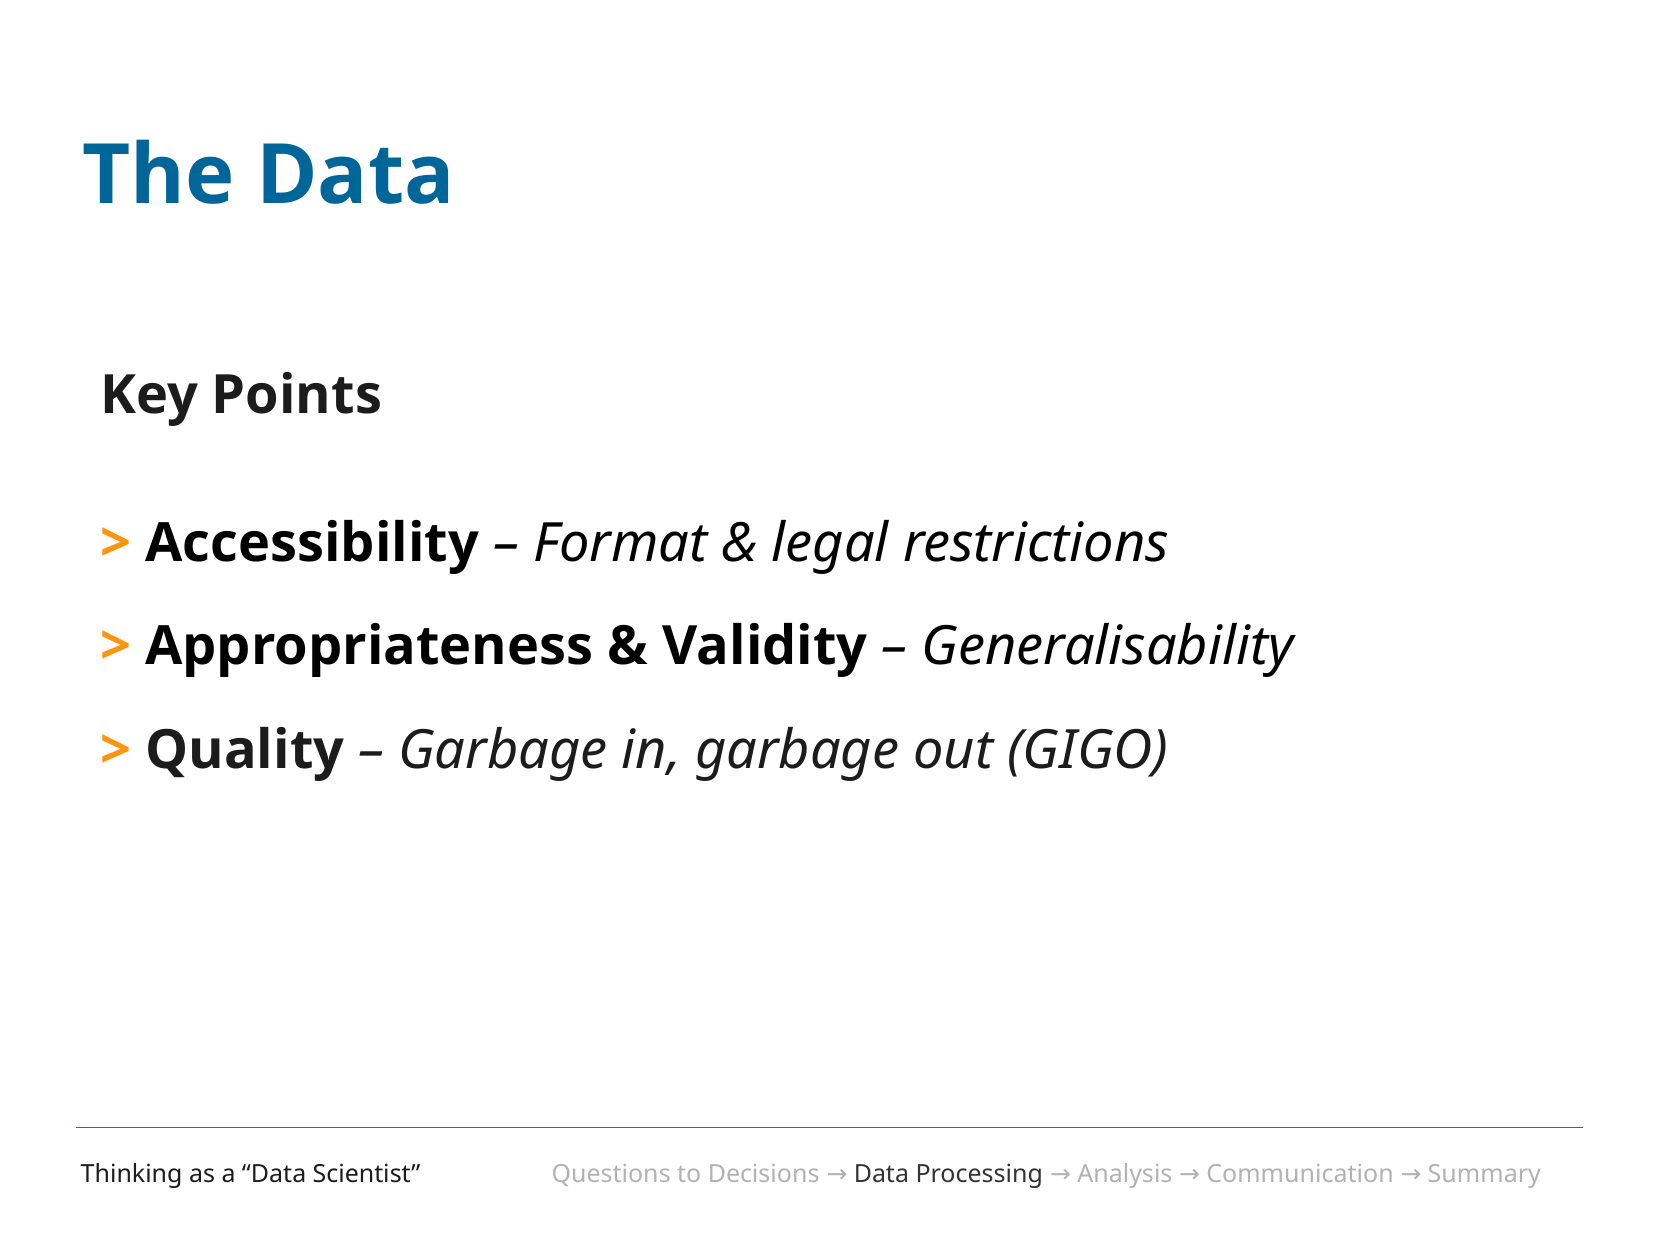

# The Data
Key Points
> Accessibility – Format & legal restrictions
> Appropriateness & Validity – Generalisability
> Quality – Garbage in, garbage out (GIGO)
Thinking as a “Data Scientist”
Questions to Decisions → Data Processing → Analysis → Communication → Summary